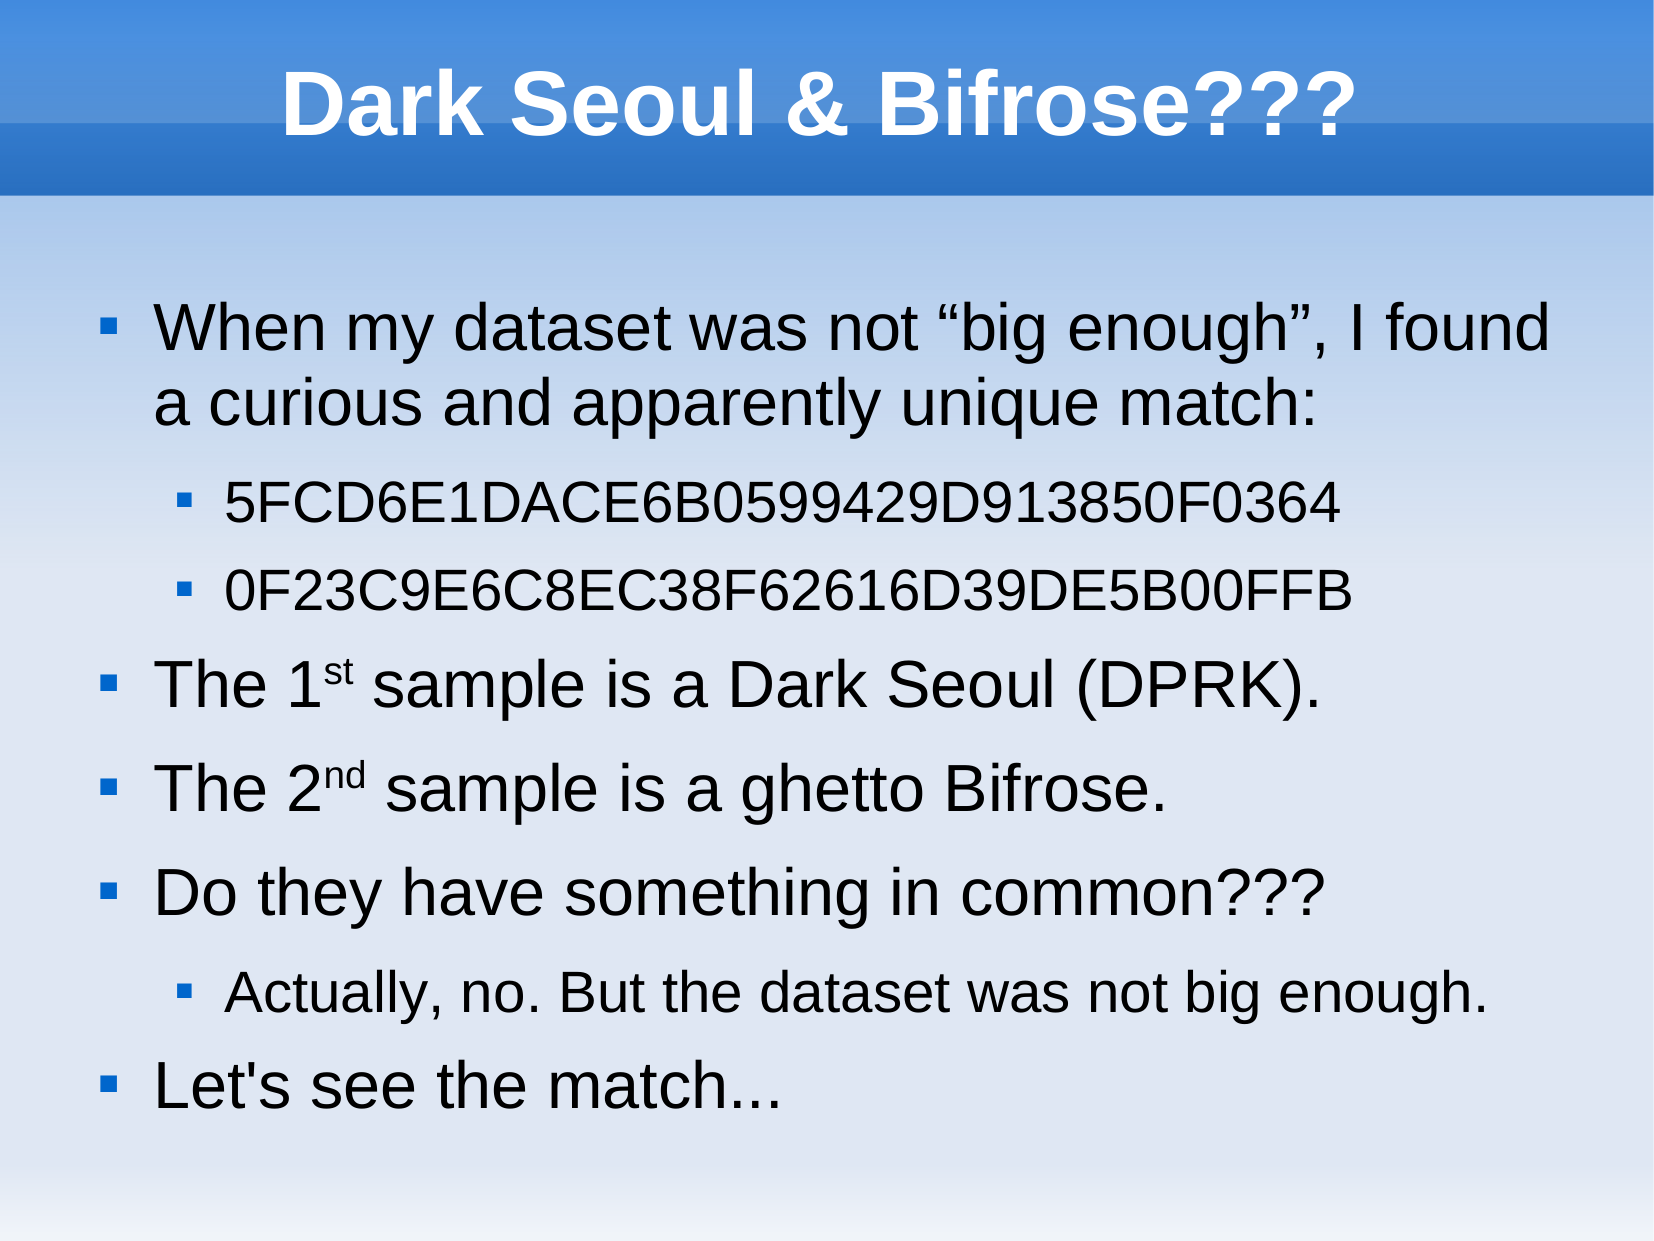

# Dark Seoul & Bifrose???
When my dataset was not “big enough”, I found a curious and apparently unique match:
5FCD6E1DACE6B0599429D913850F0364
0F23C9E6C8EC38F62616D39DE5B00FFB
The 1st sample is a Dark Seoul (DPRK).
The 2nd sample is a ghetto Bifrose.
Do they have something in common???
Actually, no. But the dataset was not big enough.
Let's see the match...